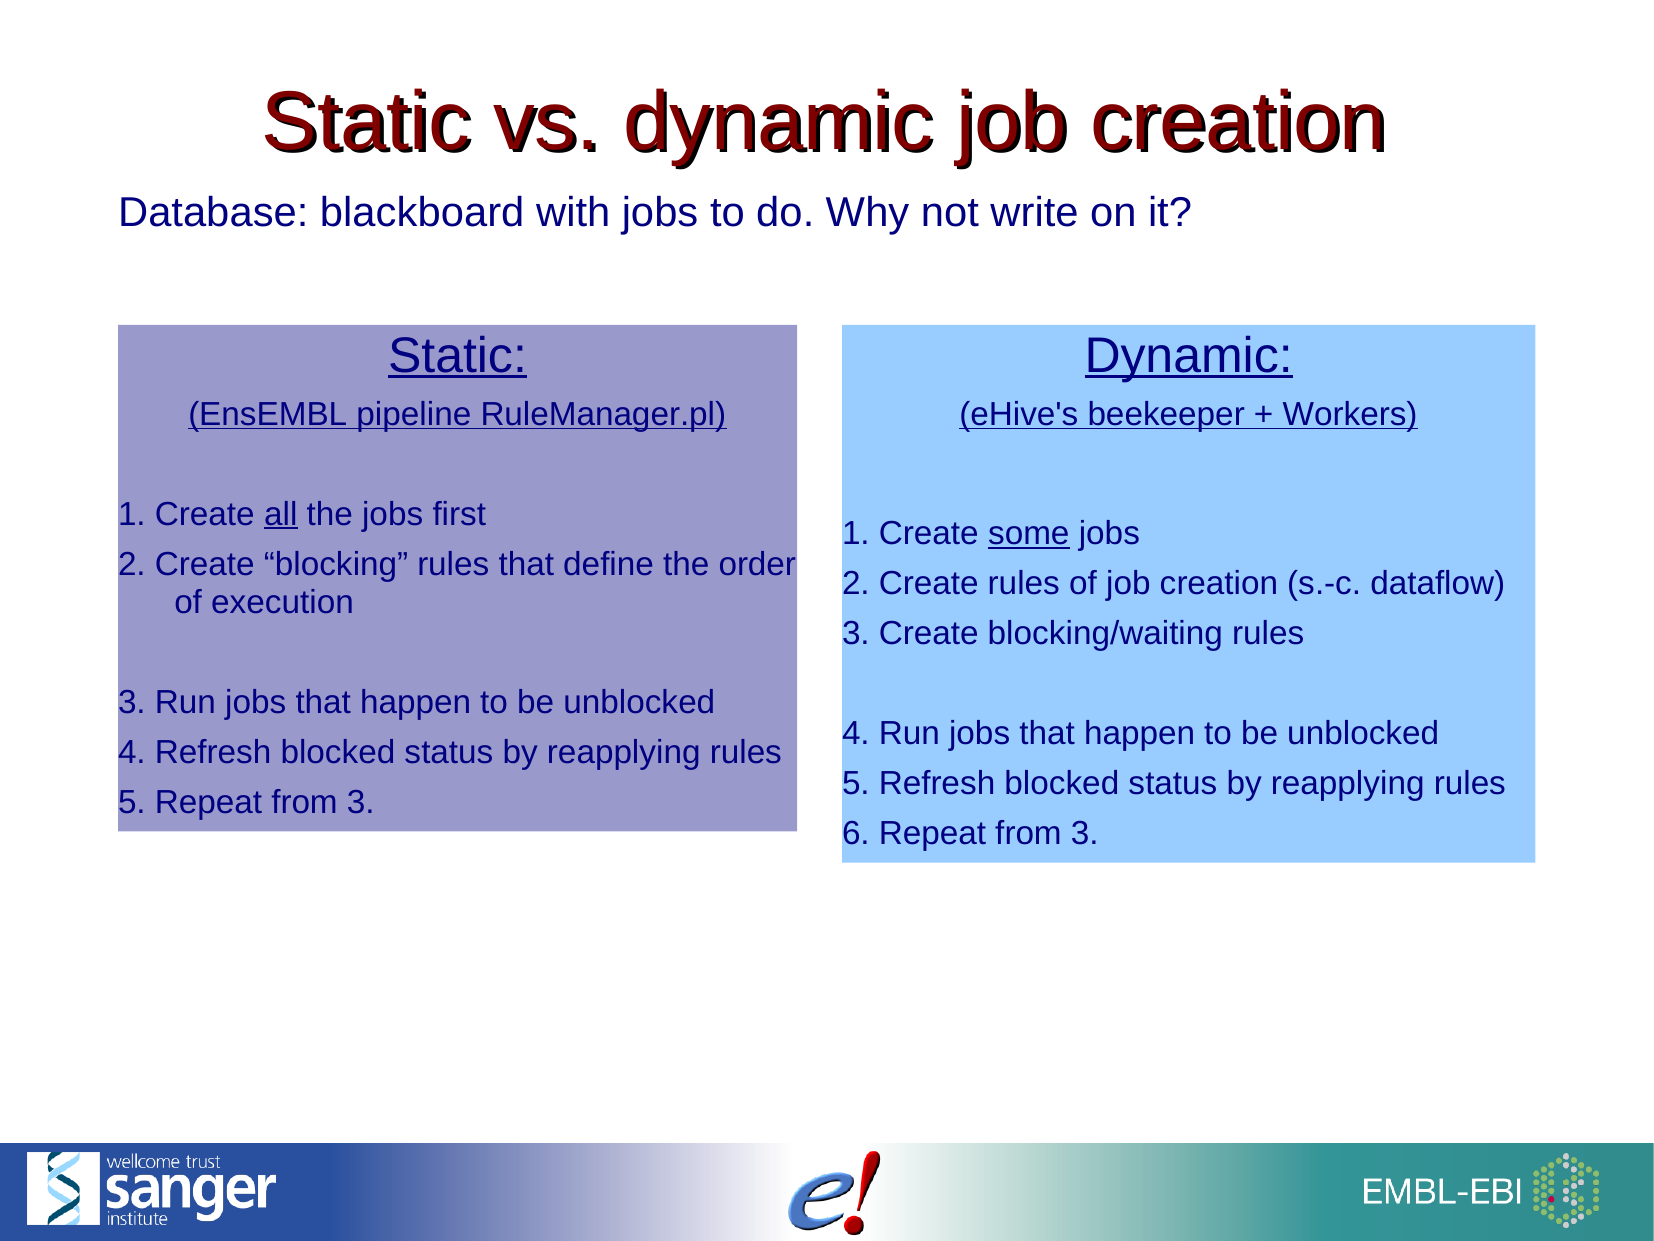

# Static vs. dynamic job creation
Database: blackboard with jobs to do. Why not write on it?
Static:
(EnsEMBL pipeline RuleManager.pl)
1. Create all the jobs first
2. Create “blocking” rules that define the order of execution
3. Run jobs that happen to be unblocked
4. Refresh blocked status by reapplying rules
5. Repeat from 3.
Dynamic:
(eHive's beekeeper + Workers)
1. Create some jobs
2. Create rules of job creation (s.-c. dataflow)
3. Create blocking/waiting rules
4. Run jobs that happen to be unblocked
5. Refresh blocked status by reapplying rules
6. Repeat from 3.